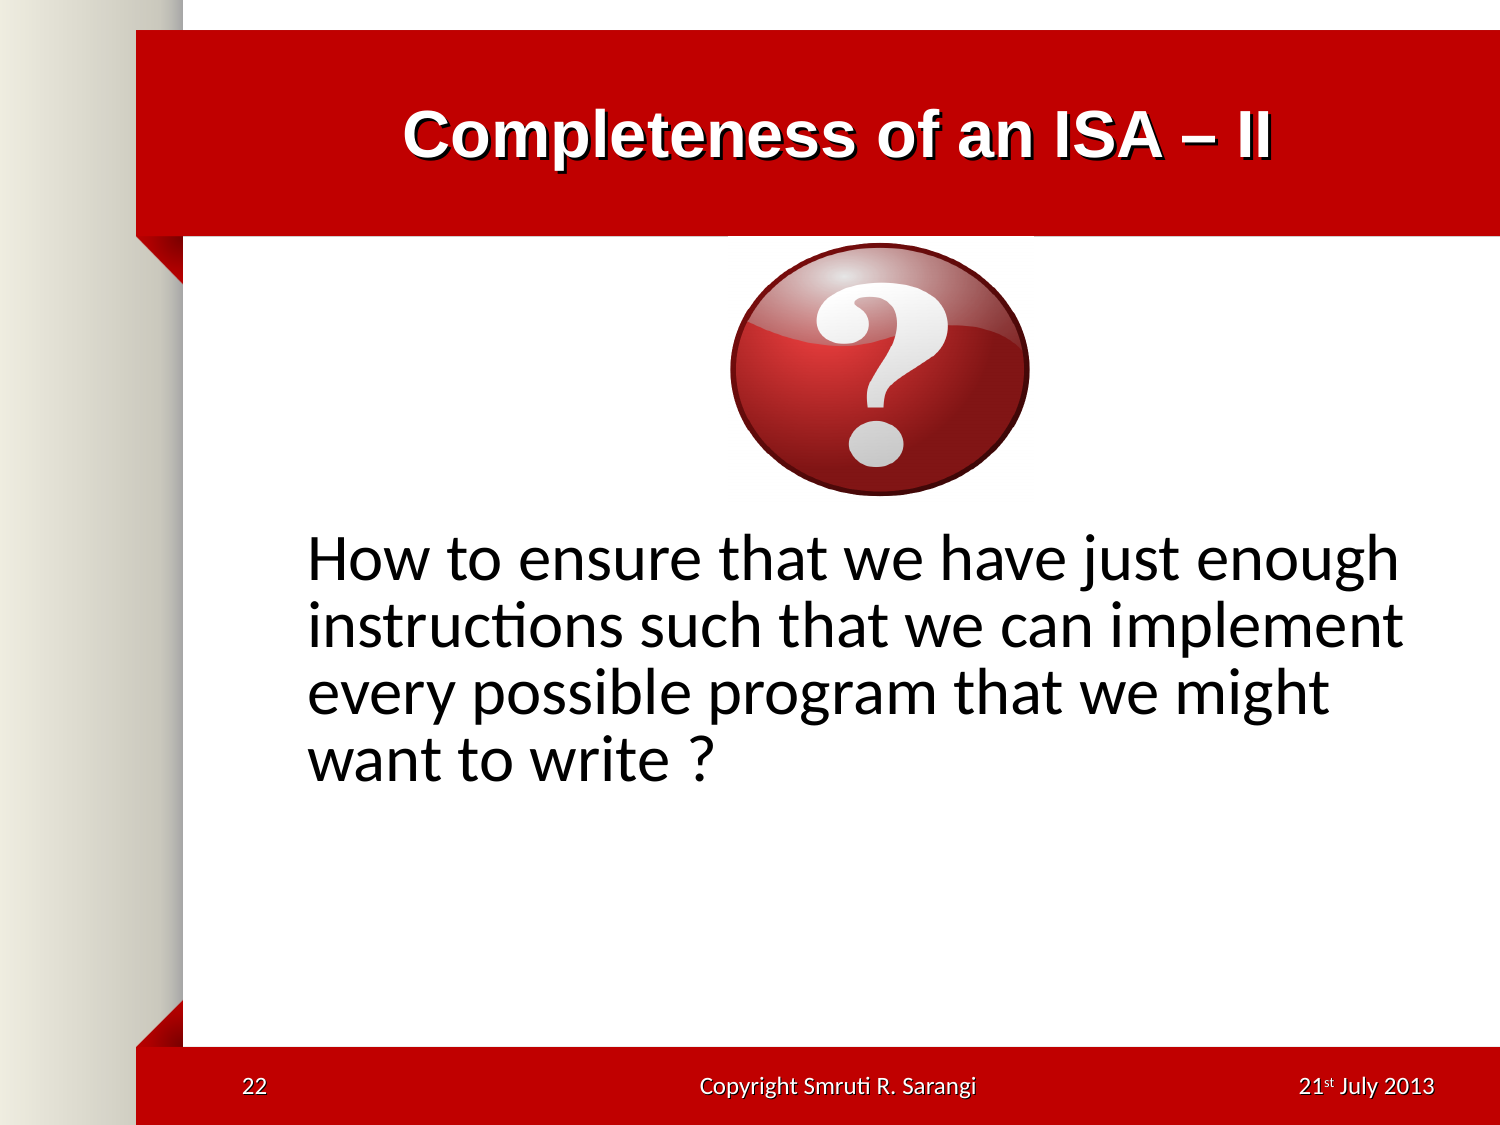

# Completeness of an ISA – II
How to ensure that we have just enough instructions such that we can implement every possible program that we might want to write ?
22
Your date here